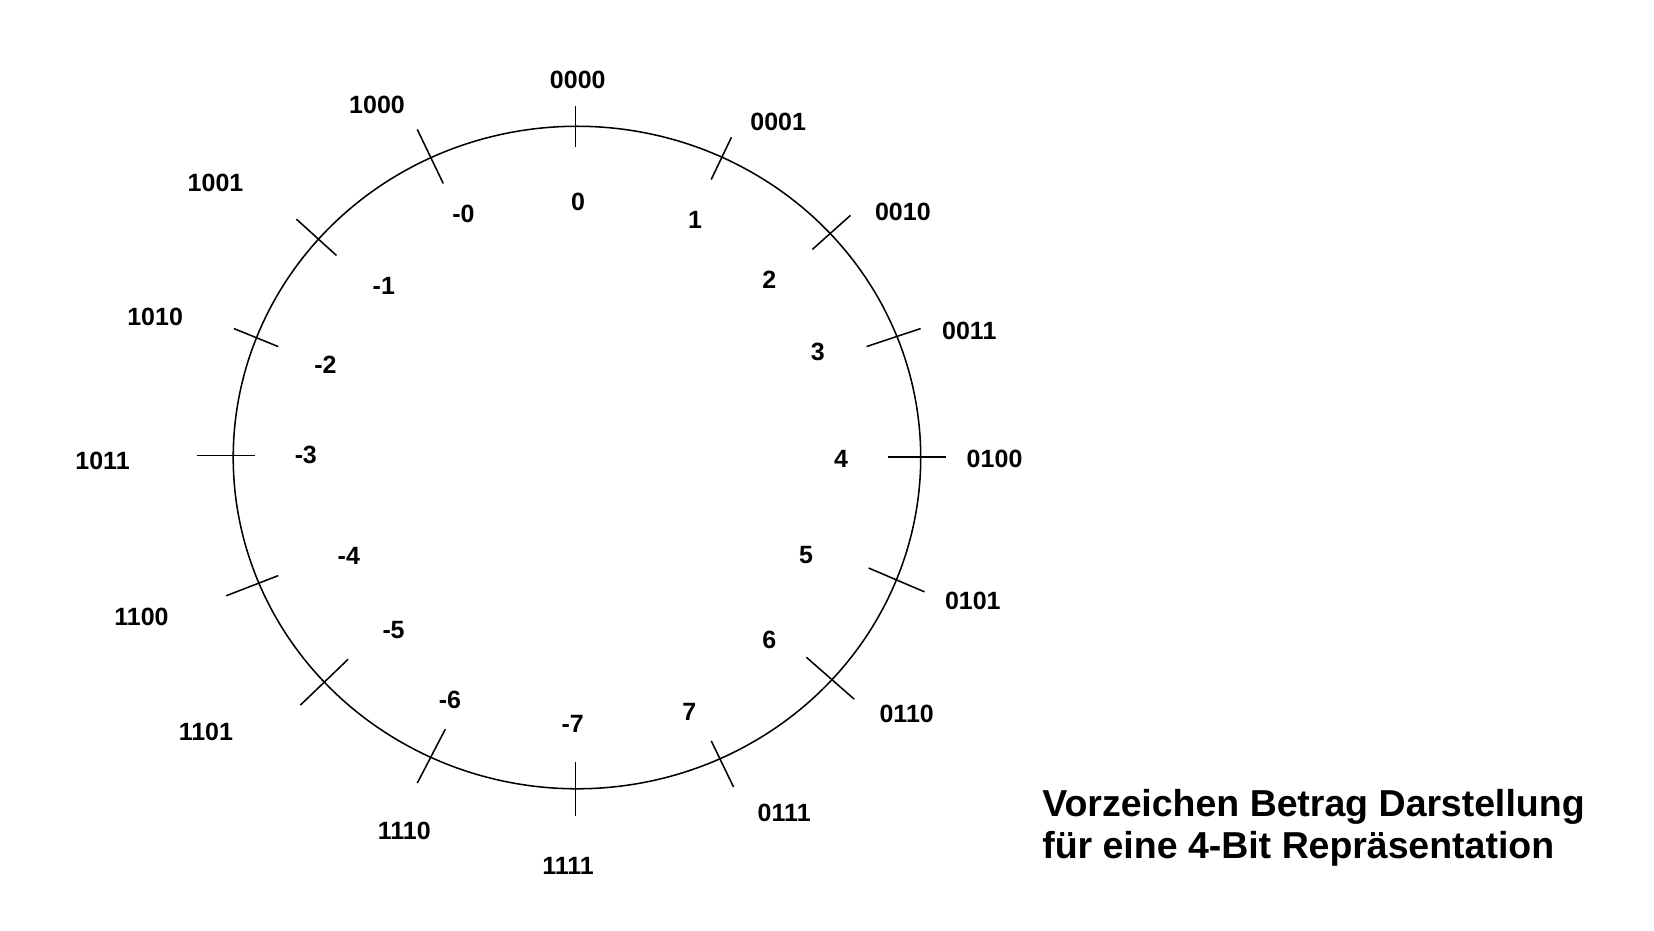

0000
1000
0001
1001
0
0010
-0
1
2
-1
1010
0011
3
-2
-3
4
0100
1011
5
-4
0101
1100
-5
6
-6
7
0110
-7
1101
Vorzeichen Betrag Darstellung
für eine 4-Bit Repräsentation
0111
1110
1111